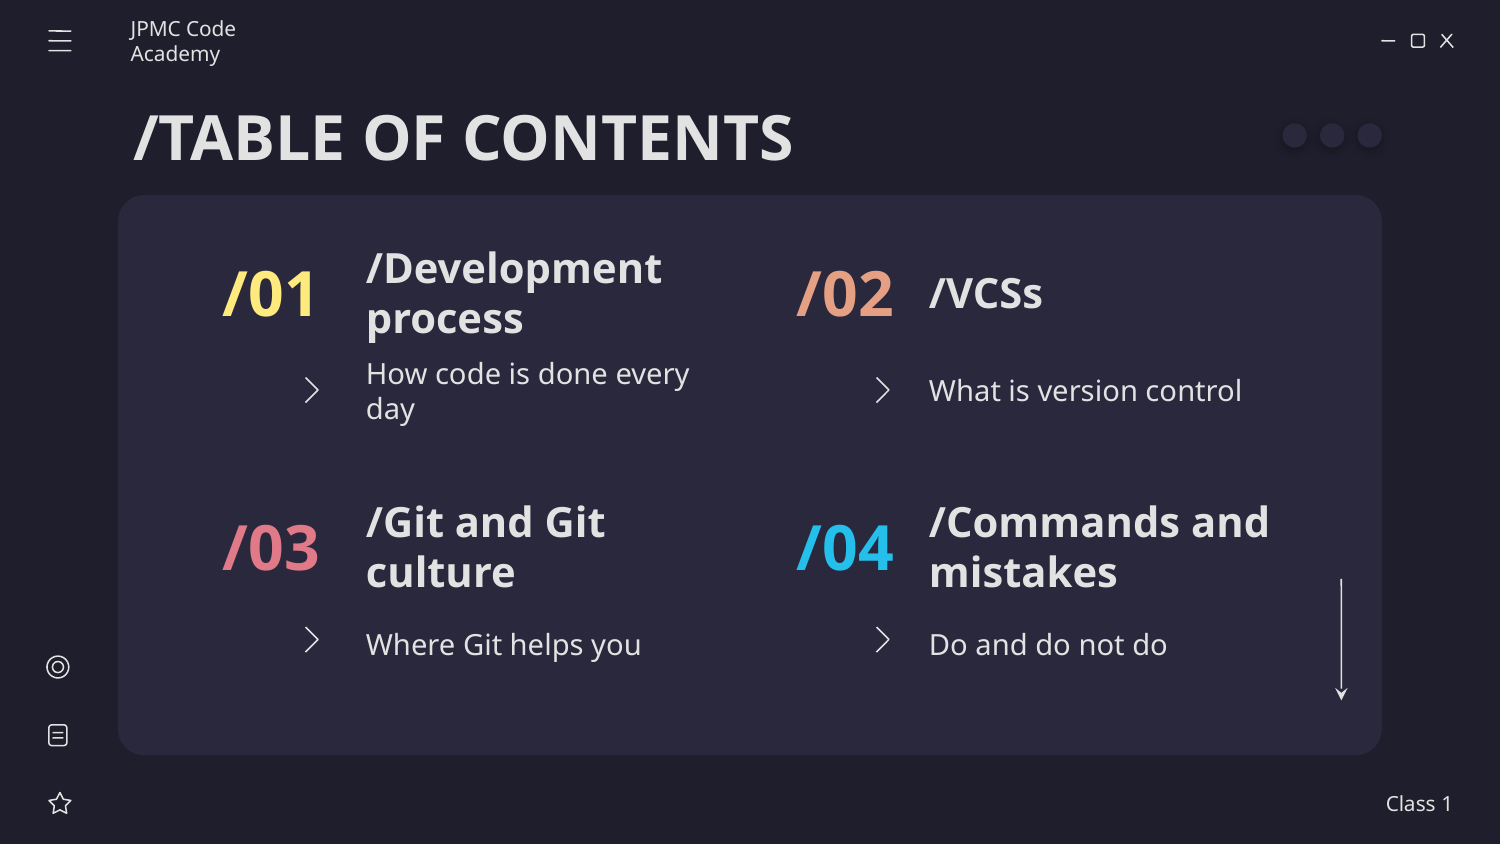

JPMC Code Academy
/TABLE OF CONTENTS
/01
# /Development process
/02
/VCSs
How code is done every day
What is version control
/03
/Git and Git culture
/04
/Commands and mistakes
Where Git helps you
Do and do not do
Class 1